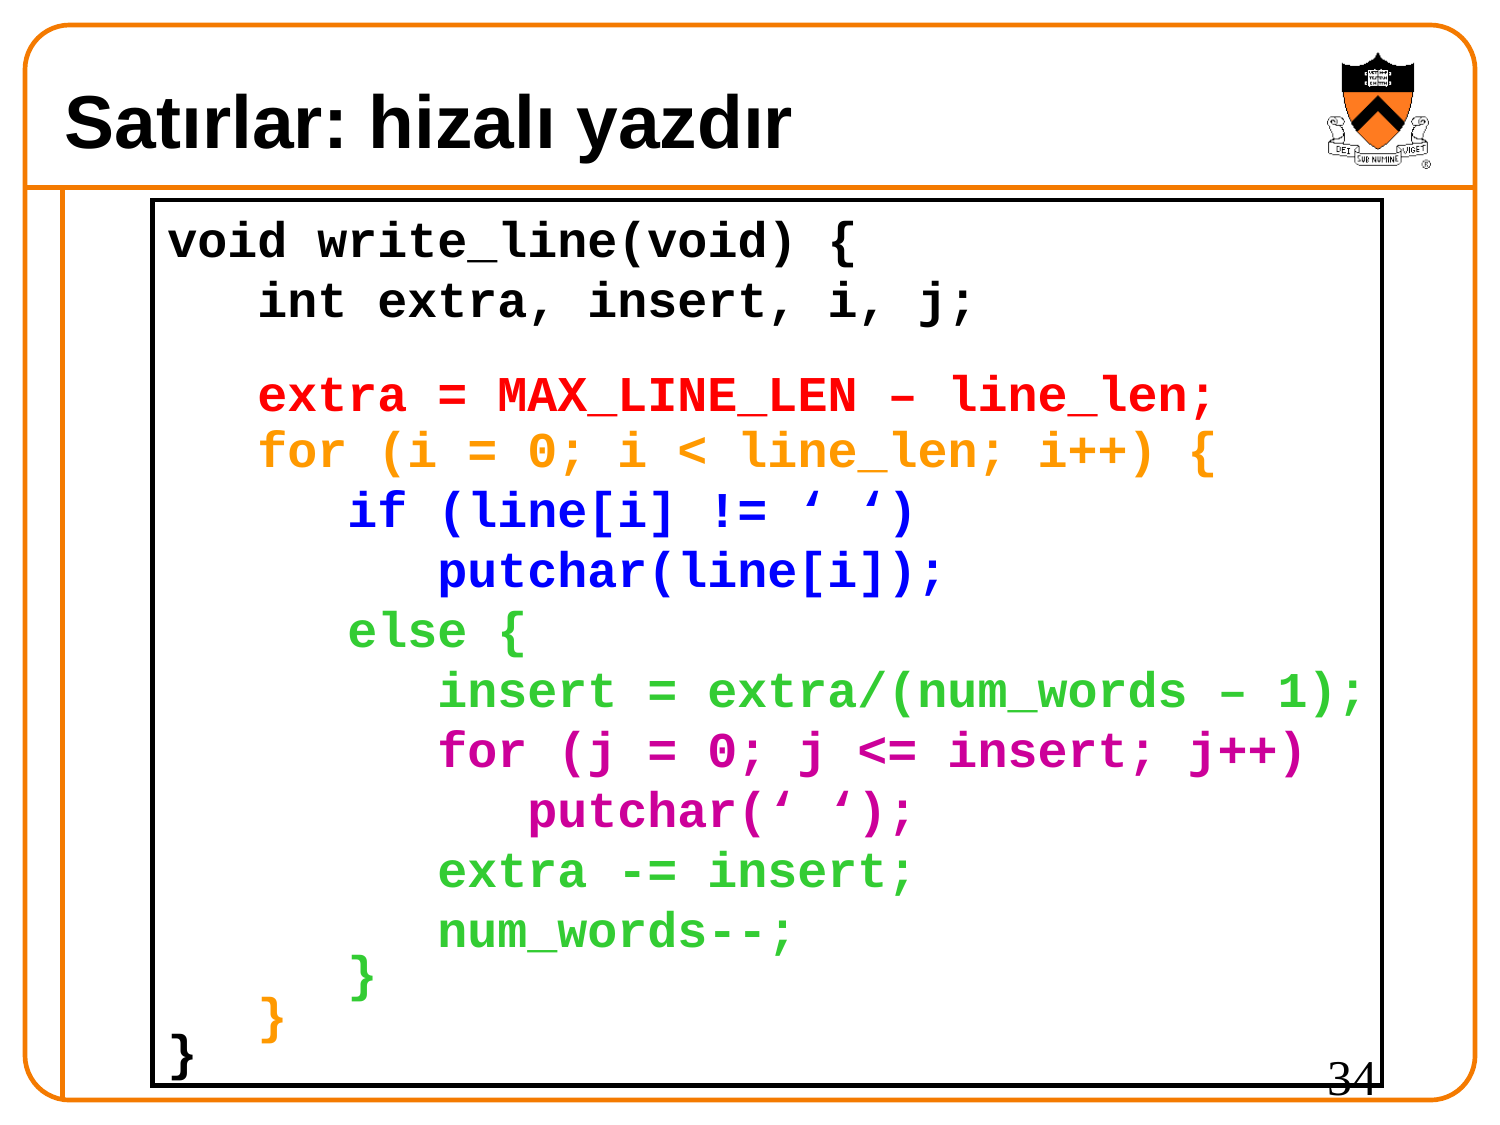

# Satırlar: hizalı yazdır
void write_line(void) {
 int extra, insert, i, j;
 extra = MAX_LINE_LEN – line_len;
 for (i = 0; i < line_len; i++) {
 if (line[i] != ‘ ‘)
 putchar(line[i]);
 else {
 insert = extra/(num_words – 1);
 for (j = 0; j <= insert; j++)
 putchar(‘ ‘);
 extra -= insert;
 num_words--;
 }
 }
}
34